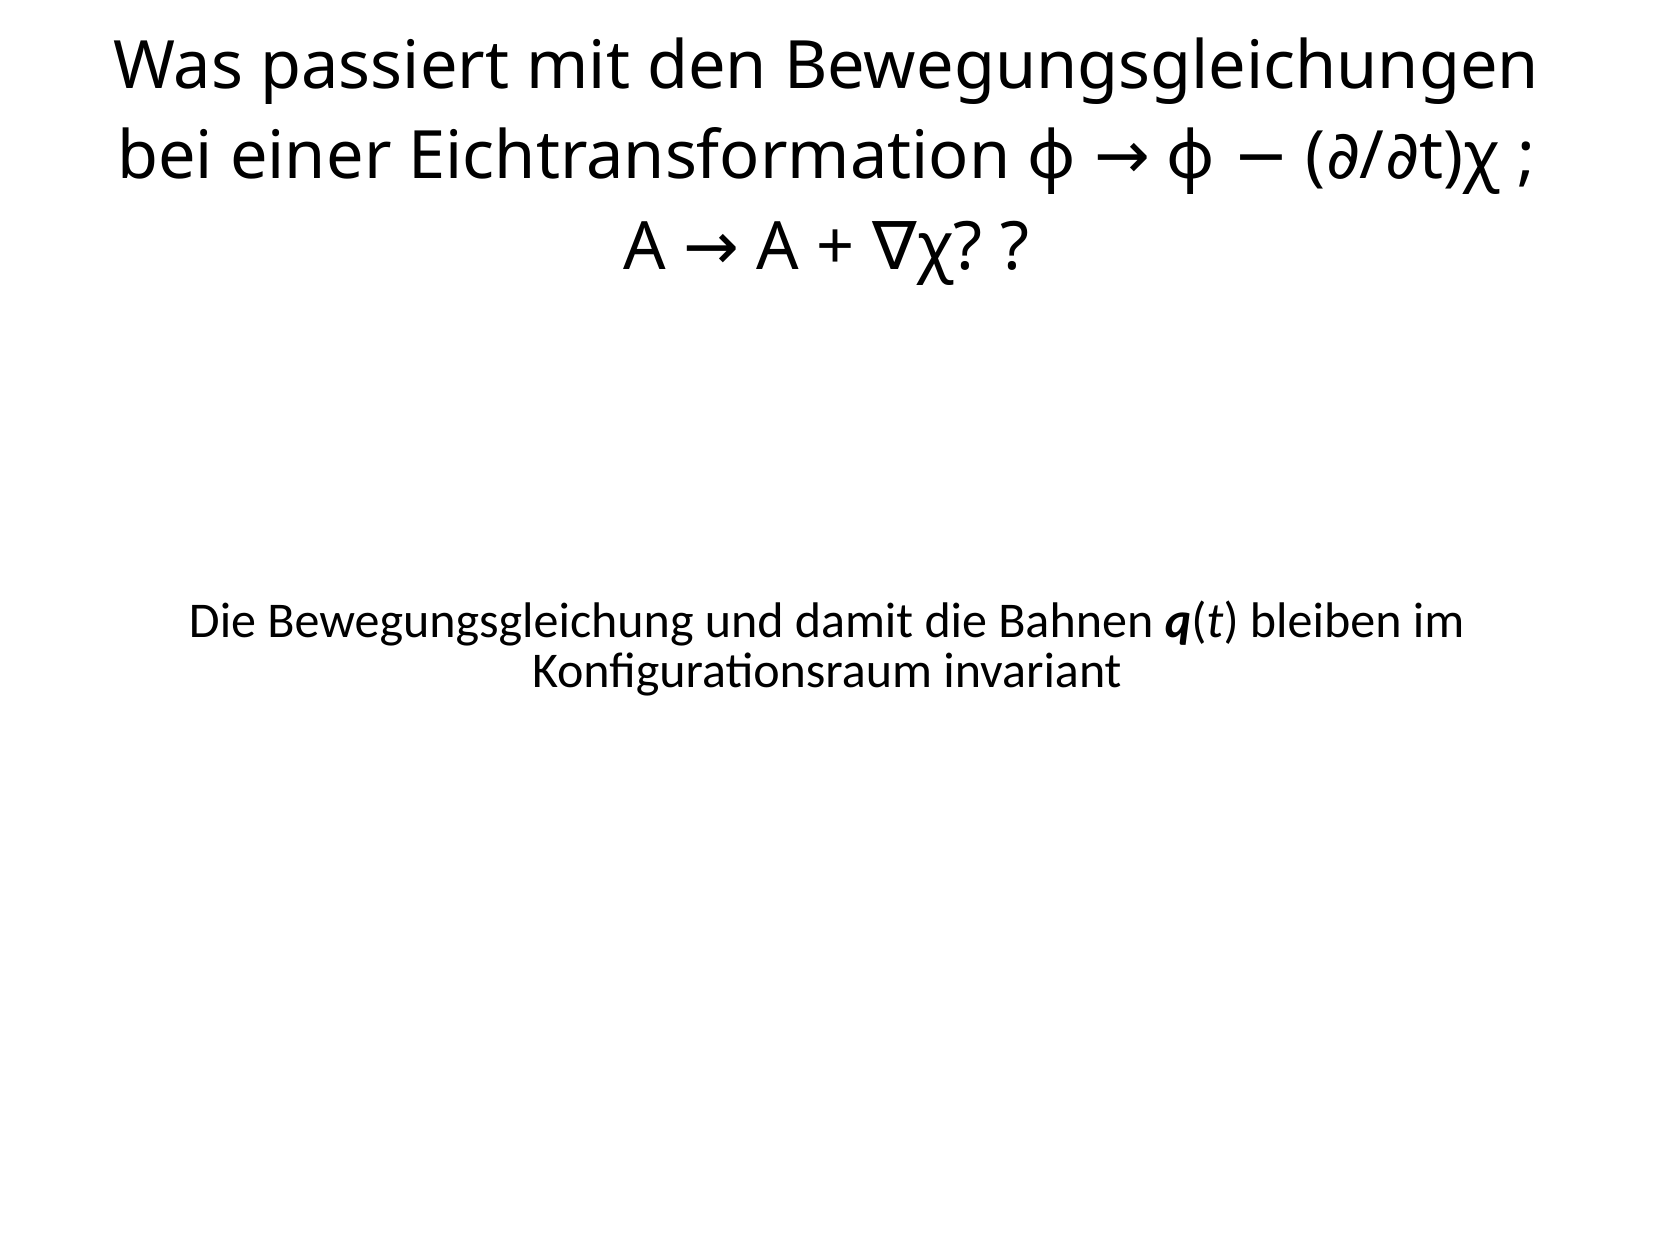

# Was passiert mit den Bewegungsgleichungen bei einer Eichtransformation ϕ → ϕ − (∂/∂t)χ ; A → A + ∇χ? ?
Die Bewegungsgleichung und damit die Bahnen q(t) bleiben im Konfigurationsraum invariant